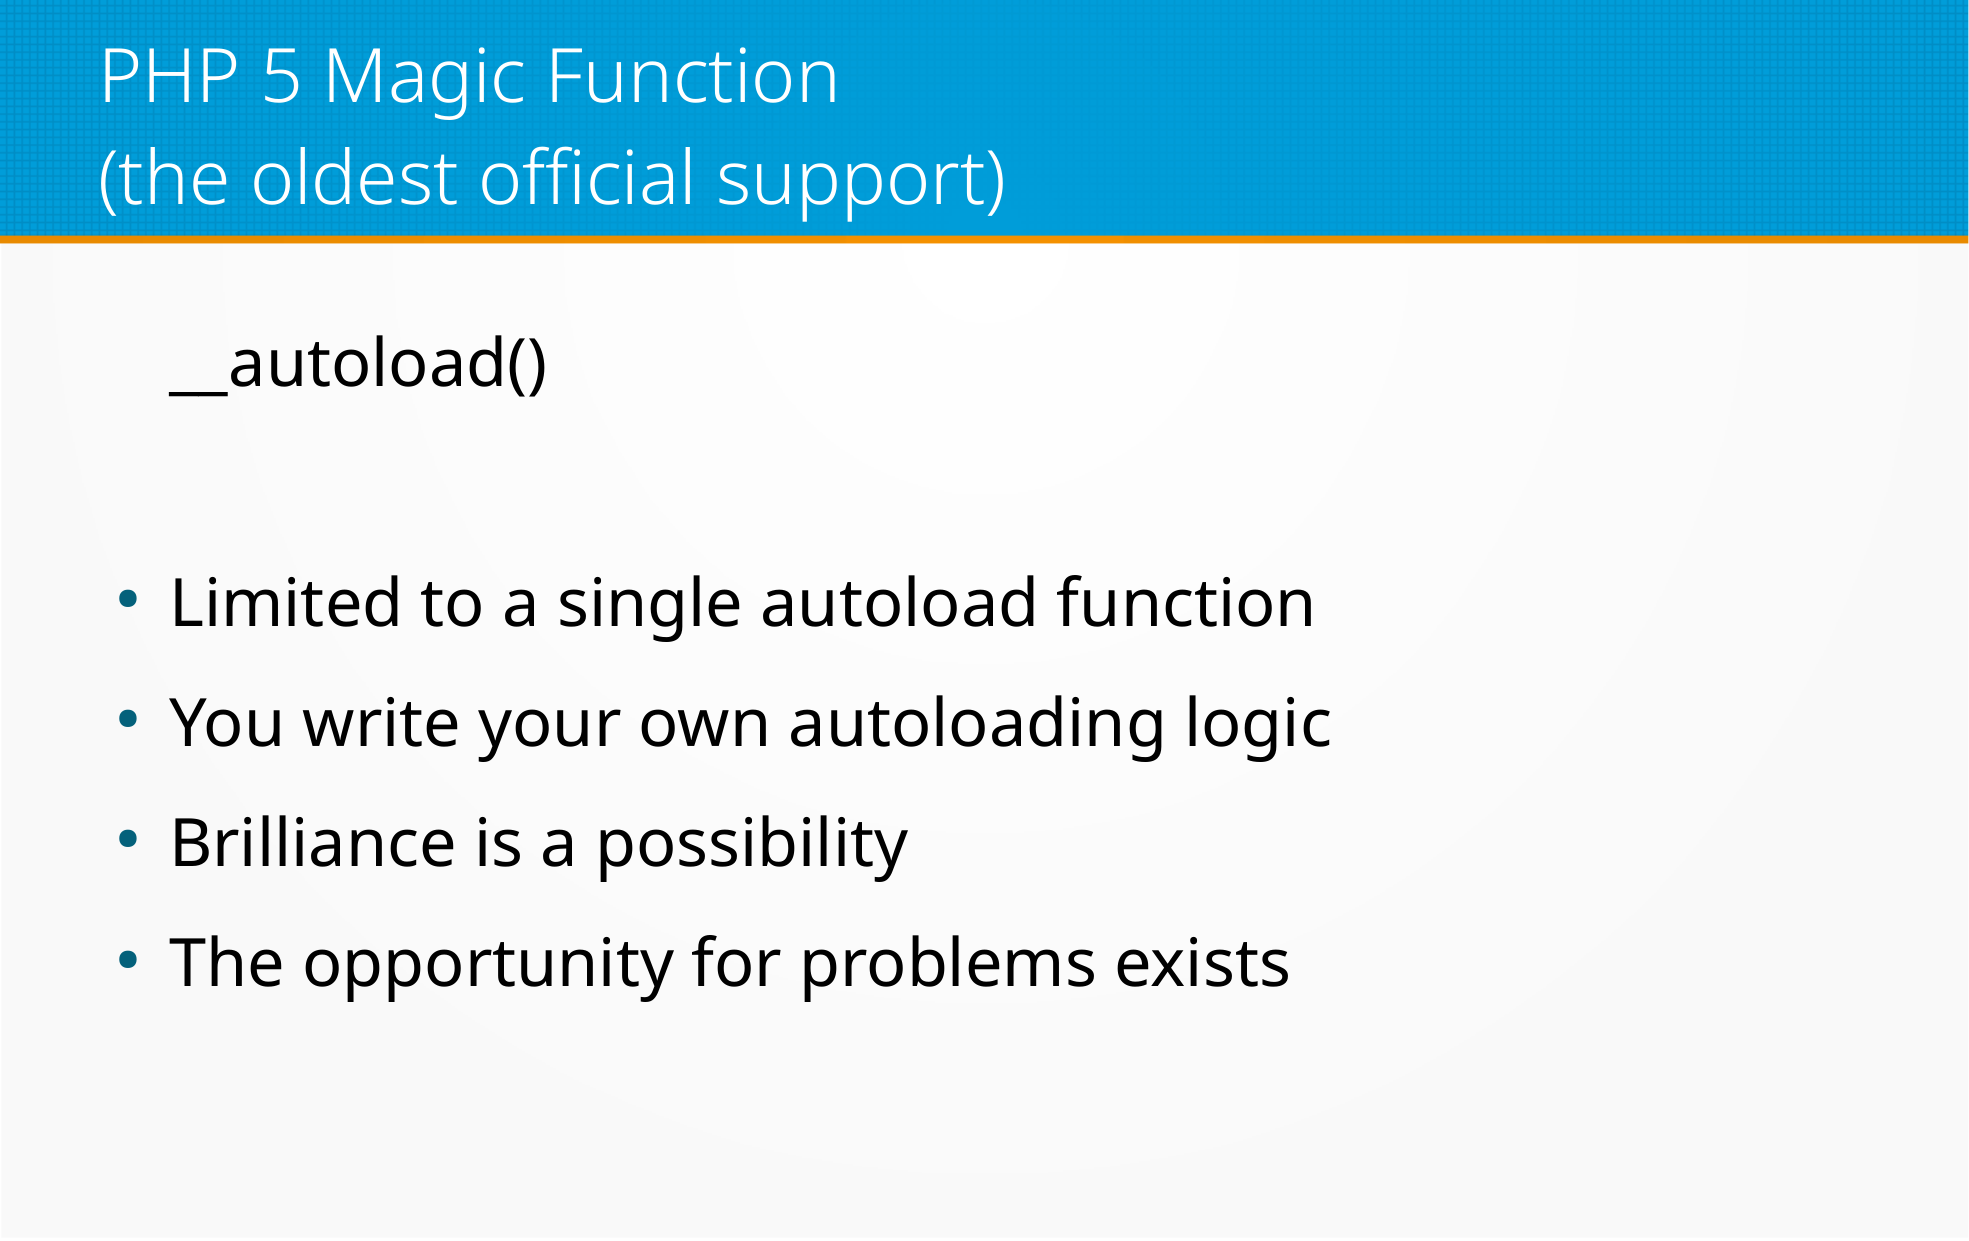

# PHP 5 Magic Function (the oldest official support)
__autoload()
Limited to a single autoload function
You write your own autoloading logic
Brilliance is a possibility
The opportunity for problems exists